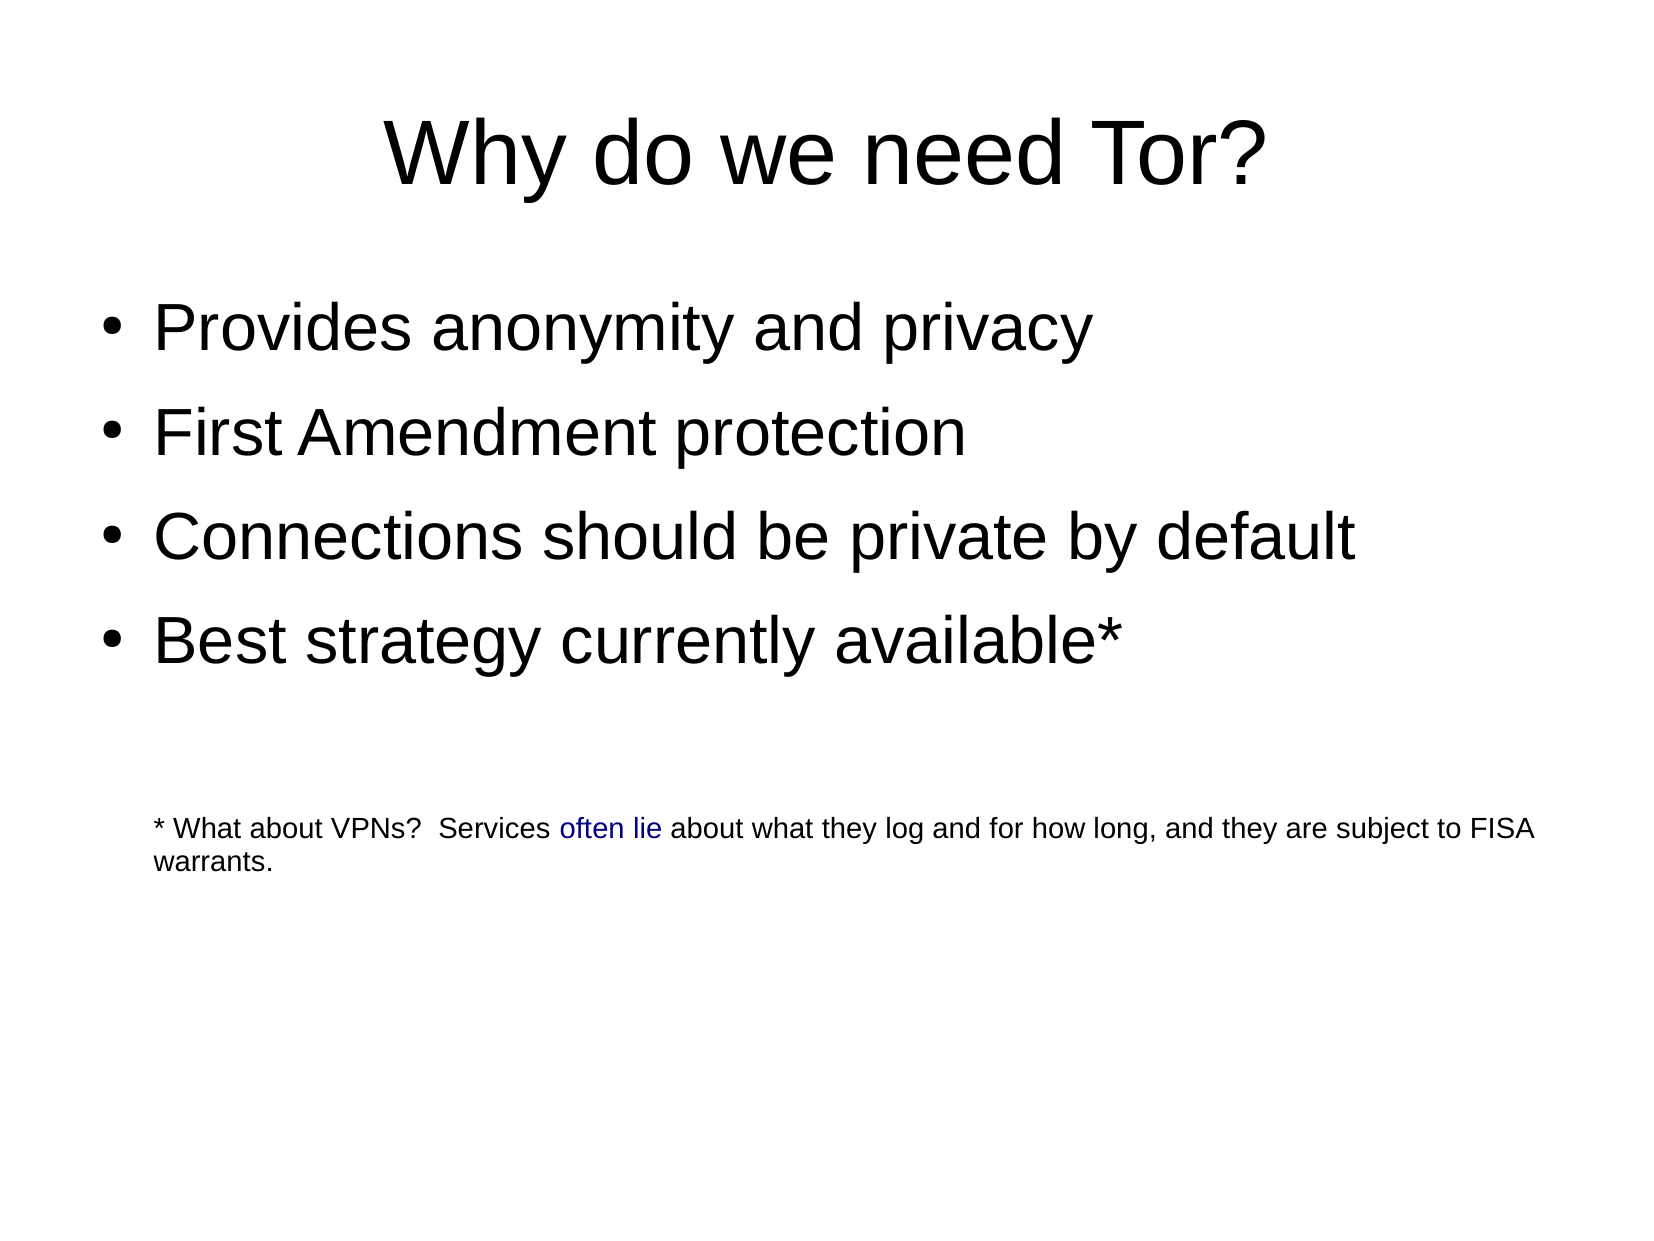

# Why do we need Tor?
Provides anonymity and privacy
First Amendment protection
Connections should be private by default
Best strategy currently available*
* What about VPNs? Services often lie about what they log and for how long, and they are subject to FISA warrants.